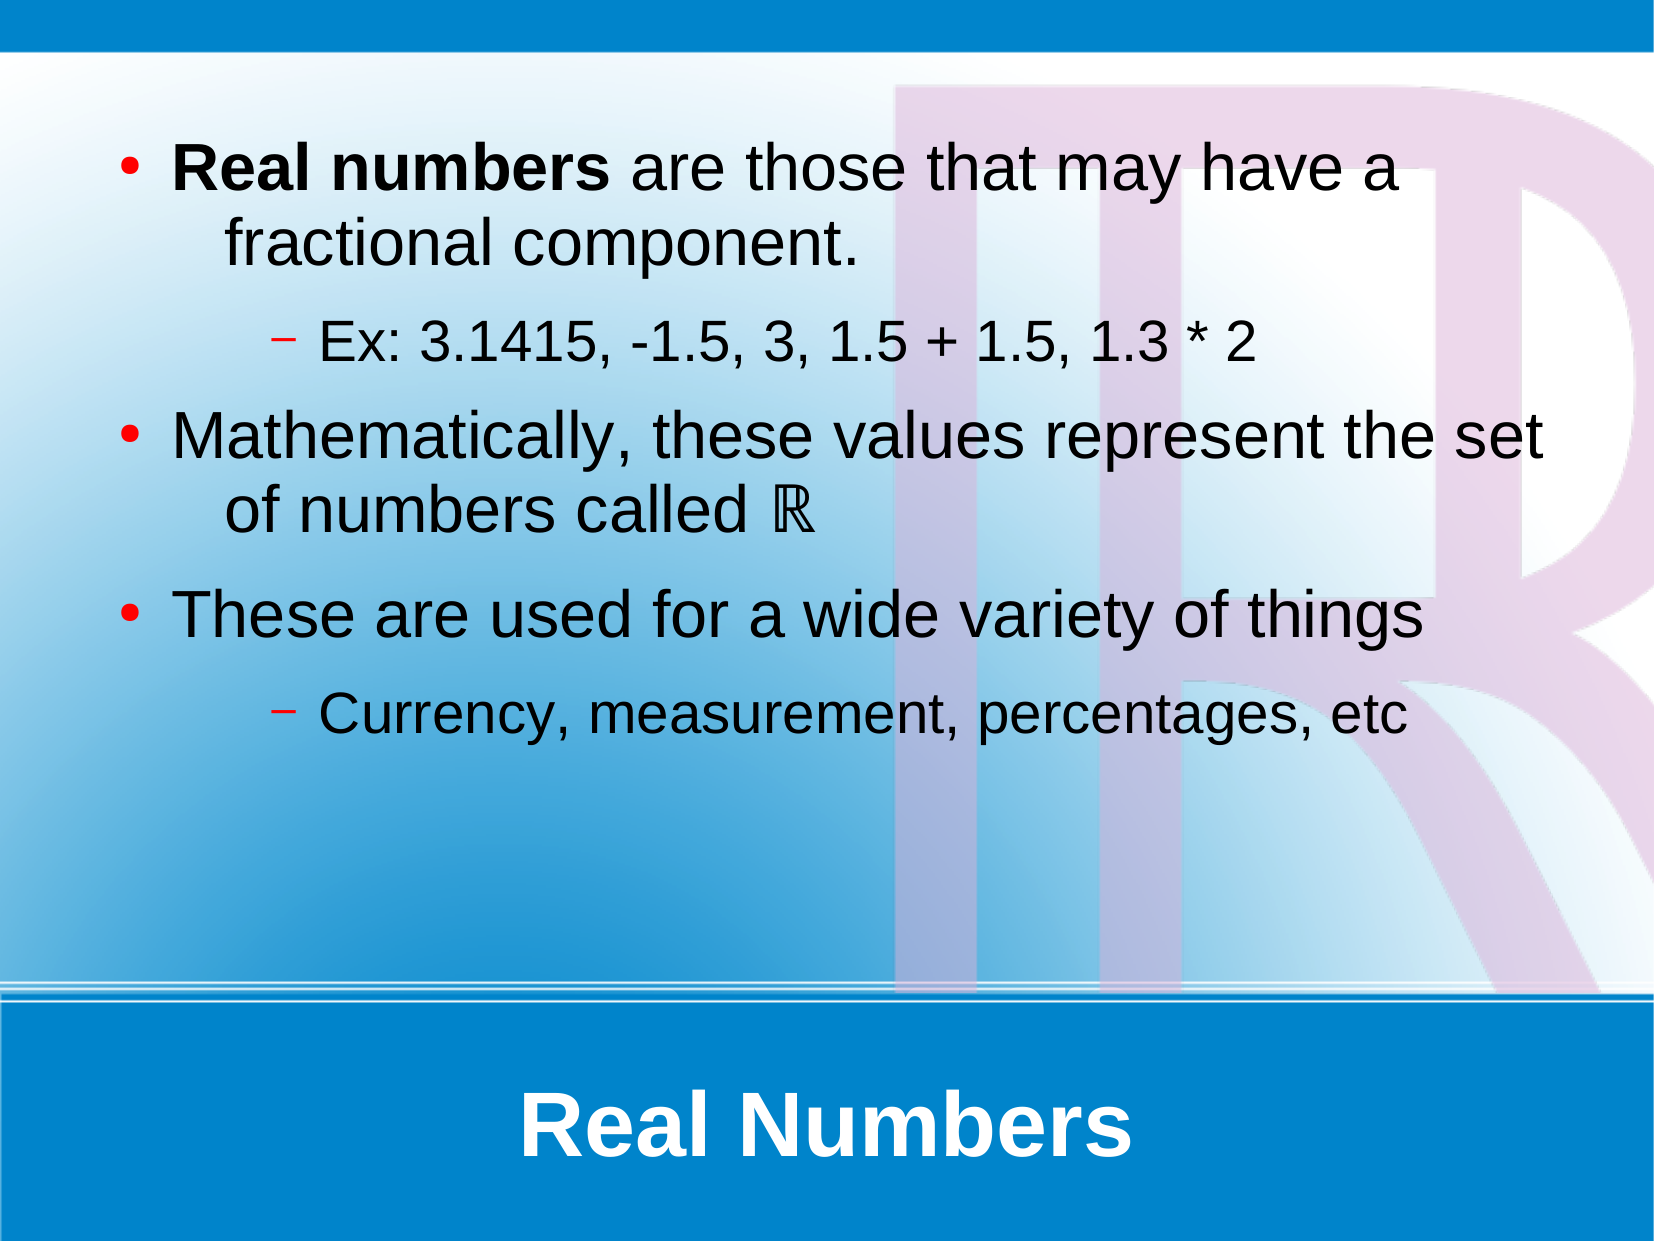

Real numbers are those that may have a fractional component.
Ex: 3.1415, -1.5, 3, 1.5 + 1.5, 1.3 * 2
Mathematically, these values represent the set of numbers called ℝ
These are used for a wide variety of things
Currency, measurement, percentages, etc
# Real Numbers